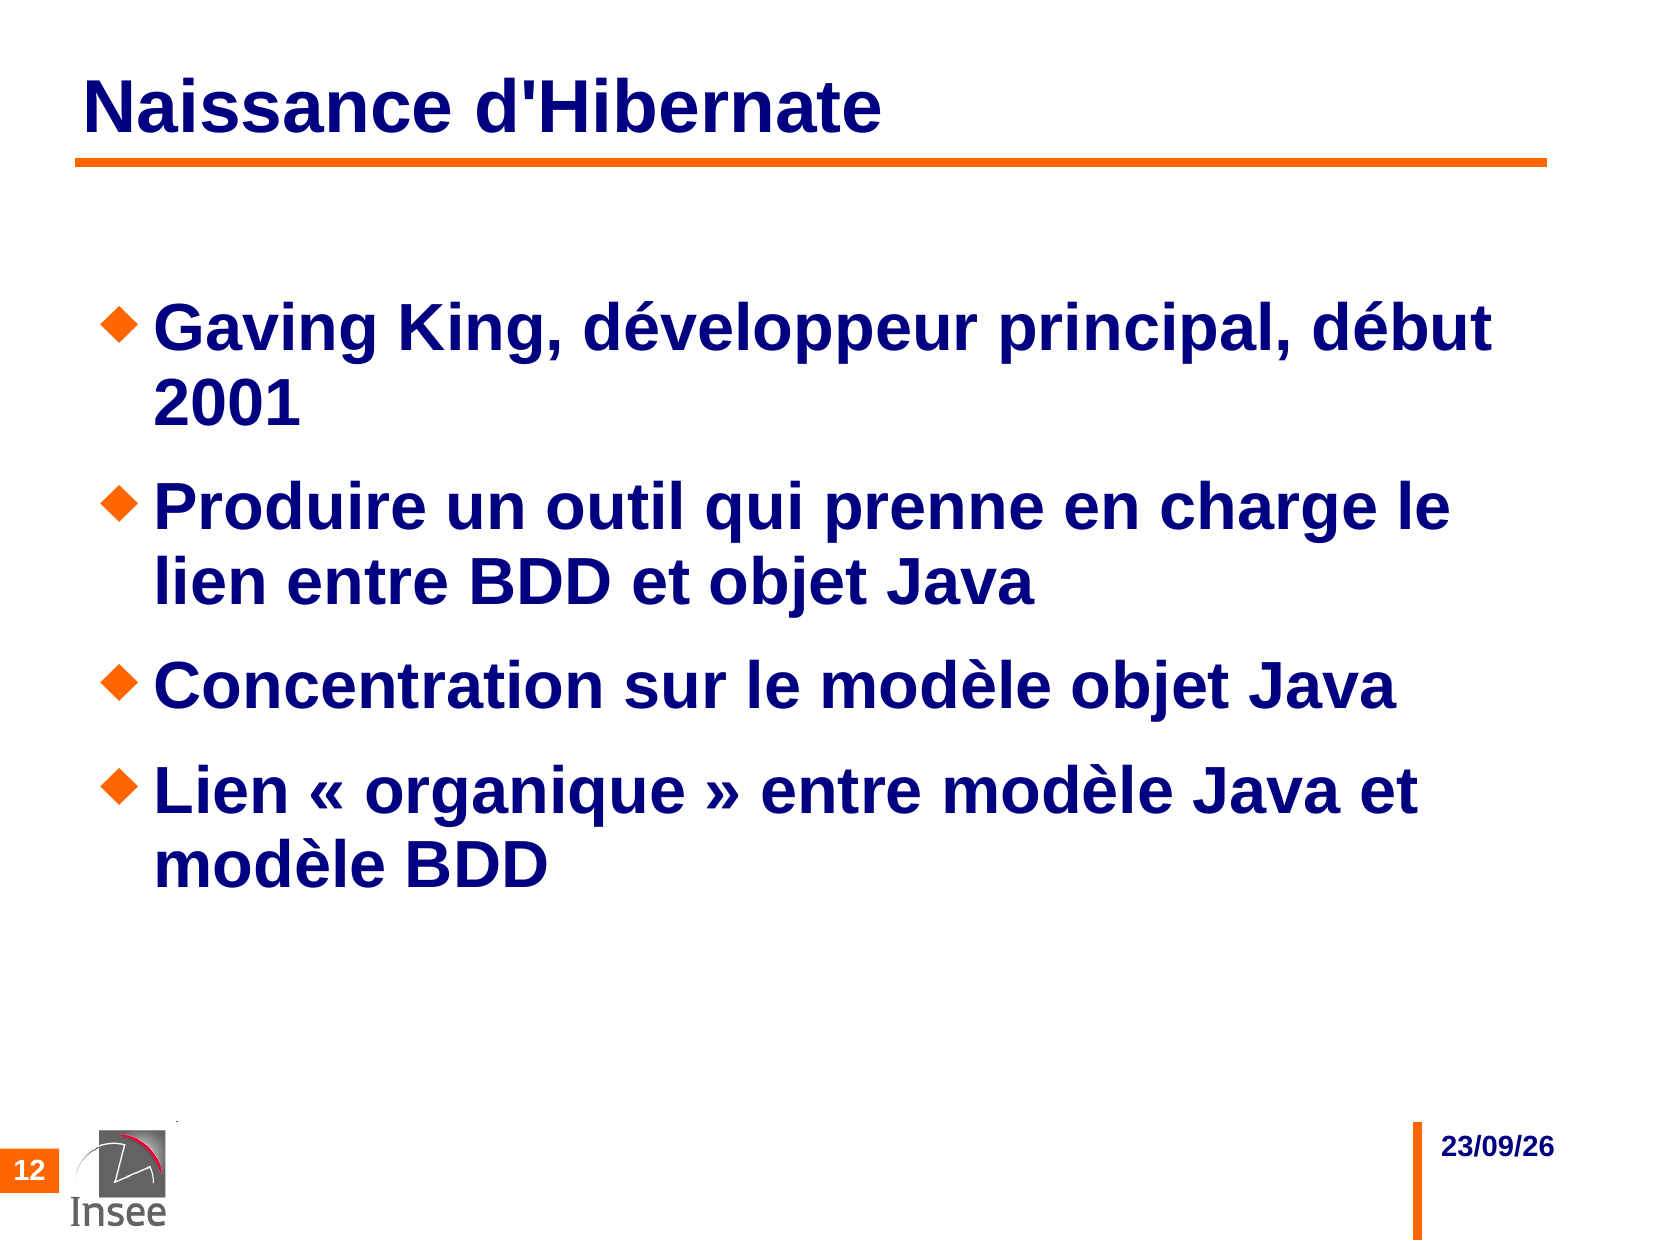

# Naissance d'Hibernate
Gaving King, développeur principal, début 2001
Produire un outil qui prenne en charge le lien entre BDD et objet Java
Concentration sur le modèle objet Java
Lien « organique » entre modèle Java et modèle BDD
12